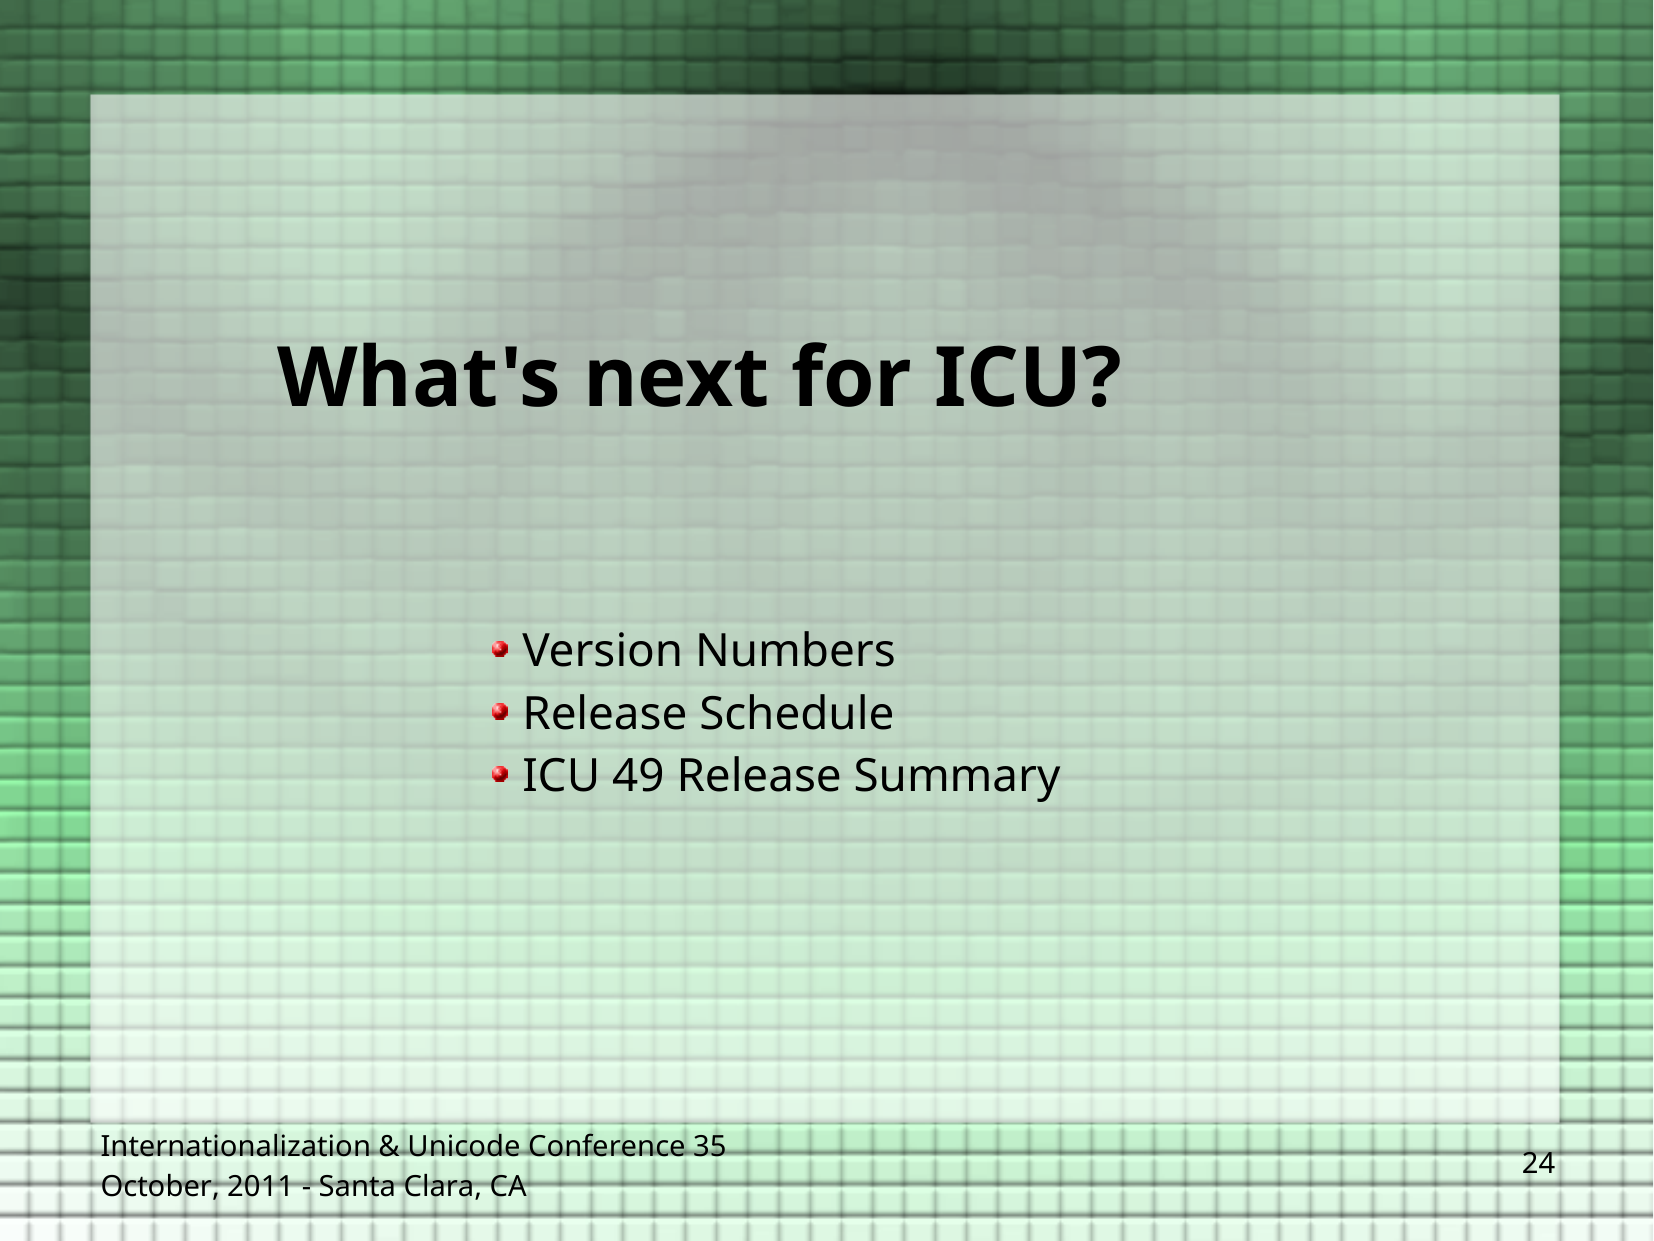

What's next for ICU?
Version Numbers
Release Schedule
ICU 49 Release Summary